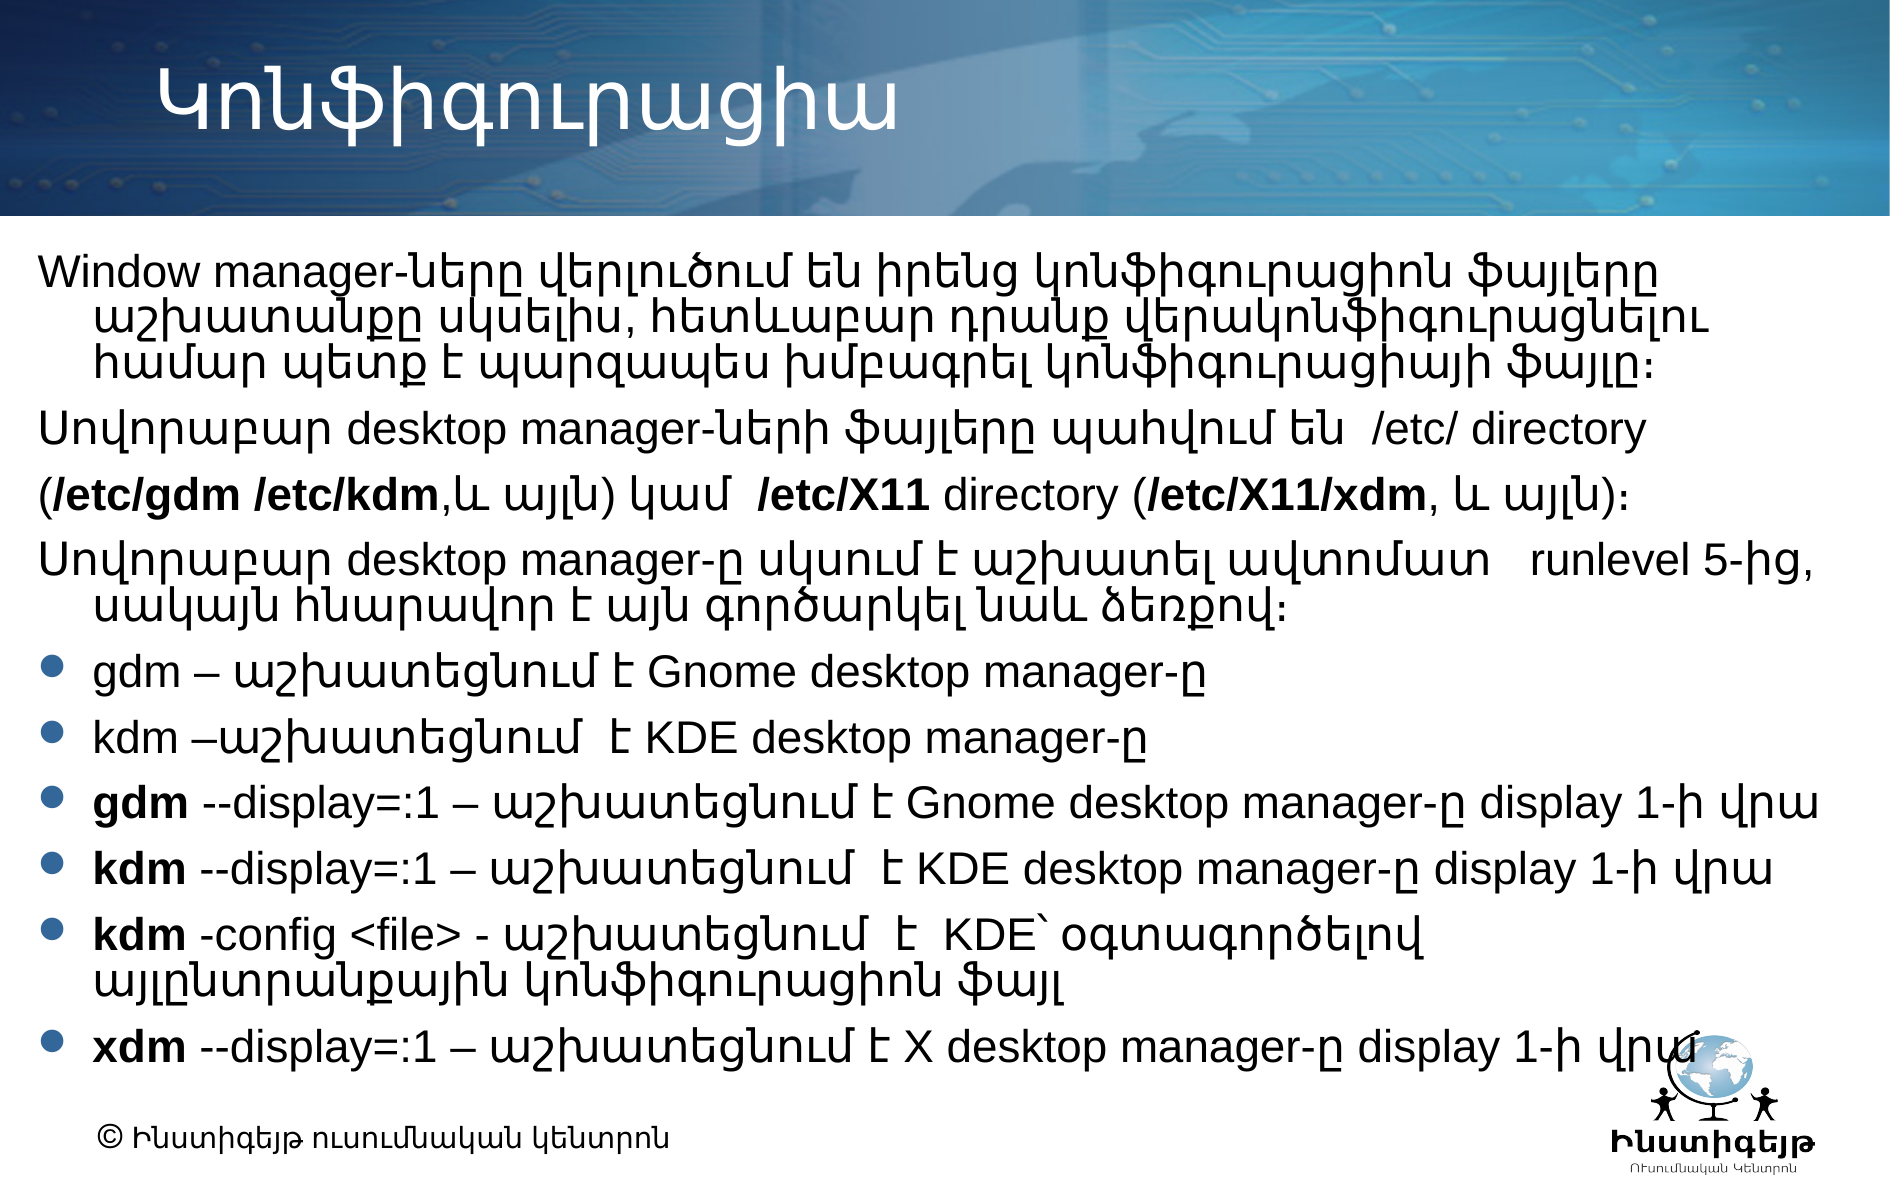

Կոնֆիգուրացիա
# Window manager-ները վերլուծում են իրենց կոնֆիգուրացիոն ֆայլերը աշխատանքը սկսելիս, հետևաբար դրանք վերակոնֆիգուրացնելու համար պետք է պարզապես խմբագրել կոնֆիգուրացիայի ֆայլը։
Սովորաբար desktop manager-ների ֆայլերը պահվում են /etc/ directory
(/etc/gdm /etc/kdm,և այլն) կամ /etc/X11 directory (/etc/X11/xdm, և այլն)։
Սովորաբար desktop manager-ը սկսում է աշխատել ավտոմատ runlevel 5-ից, սակայն հնարավոր է այն գործարկել նաև ձեռքով։
gdm – աշխատեցնում է Gnome desktop manager-ը
kdm –աշխատեցնում է KDE desktop manager-ը
gdm --display=:1 – աշխատեցնում է Gnome desktop manager-ը display 1-ի վրա
kdm --display=:1 – աշխատեցնում է KDE desktop manager-ը display 1-ի վրա
kdm -config <file> - աշխատեցնում է KDE՝ օգտագործելով այլընտրանքային կոնֆիգուրացիոն ֆայլ
xdm --display=:1 – աշխատեցնում է X desktop manager-ը display 1-ի վրա